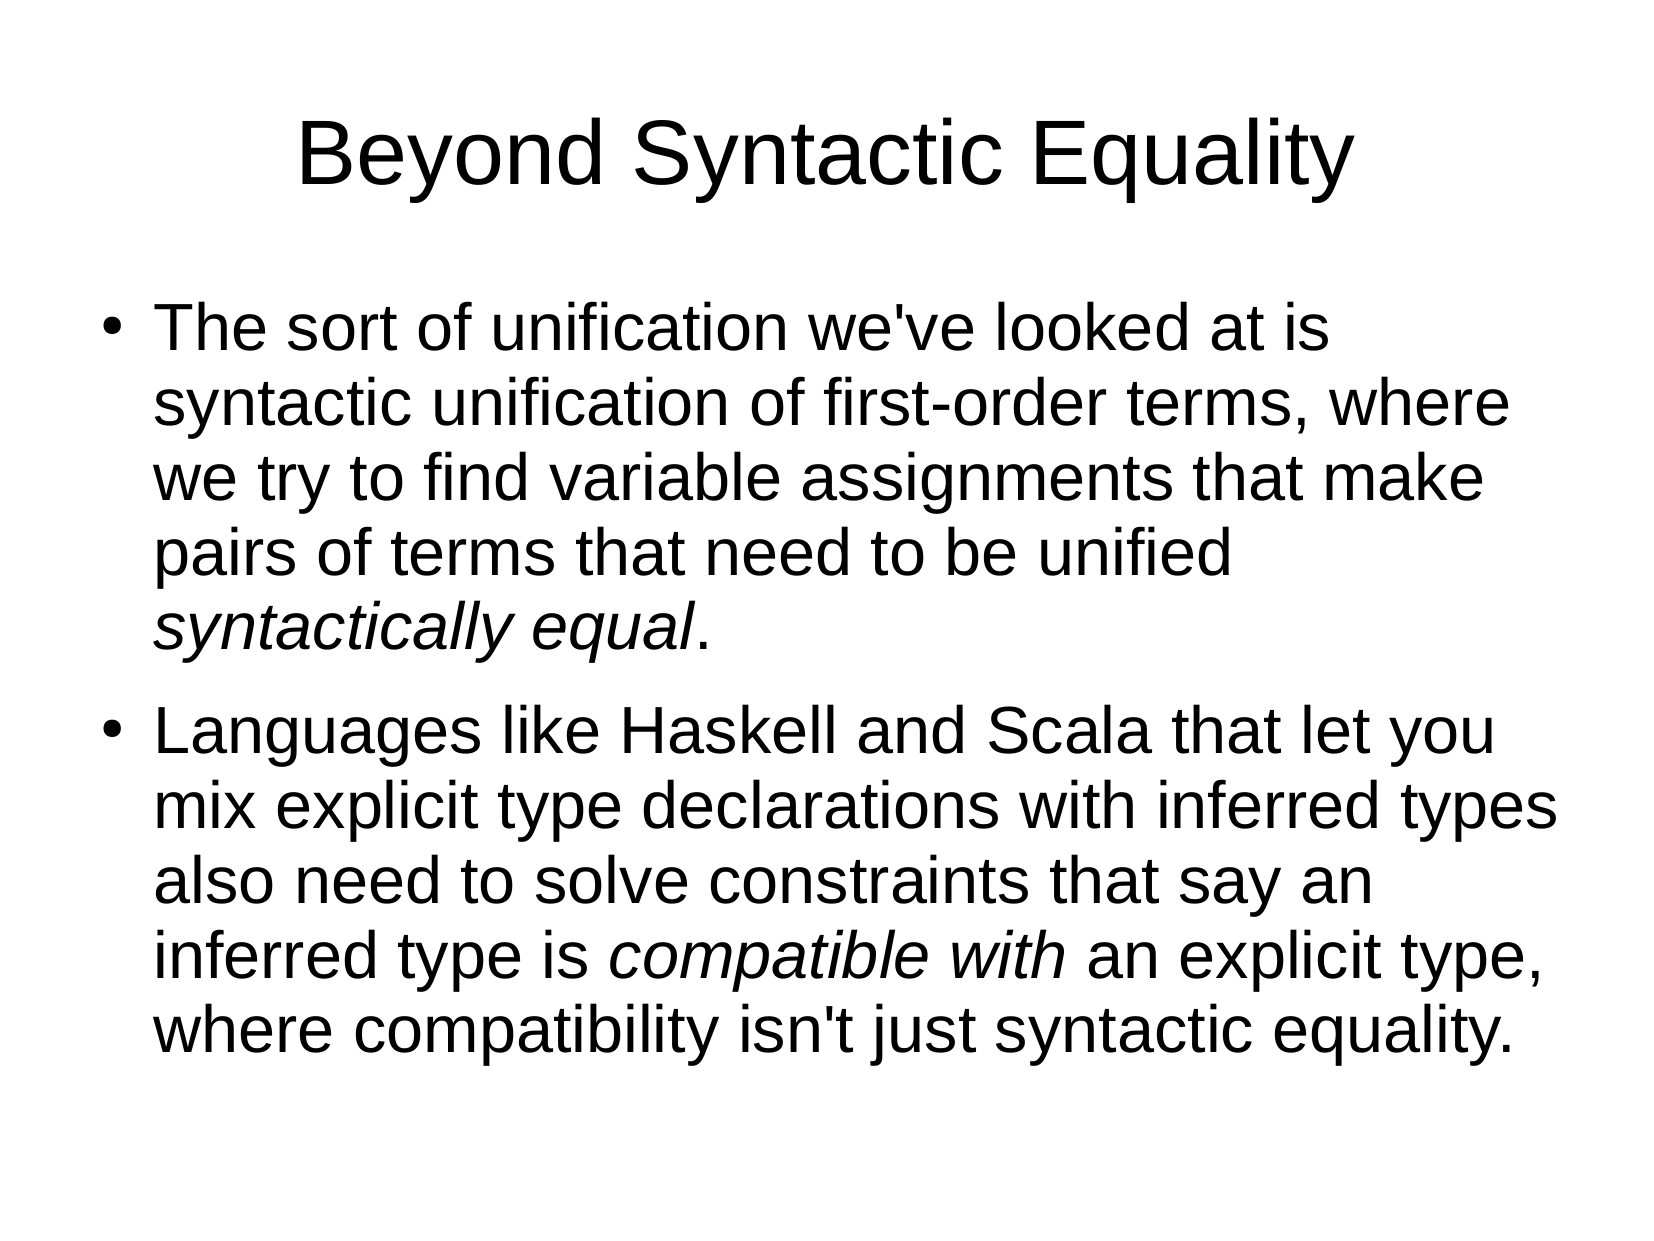

# Beyond Syntactic Equality
The sort of unification we've looked at is syntactic unification of first-order terms, where we try to find variable assignments that make pairs of terms that need to be unified syntactically equal.
Languages like Haskell and Scala that let you mix explicit type declarations with inferred types also need to solve constraints that say an inferred type is compatible with an explicit type, where compatibility isn't just syntactic equality.